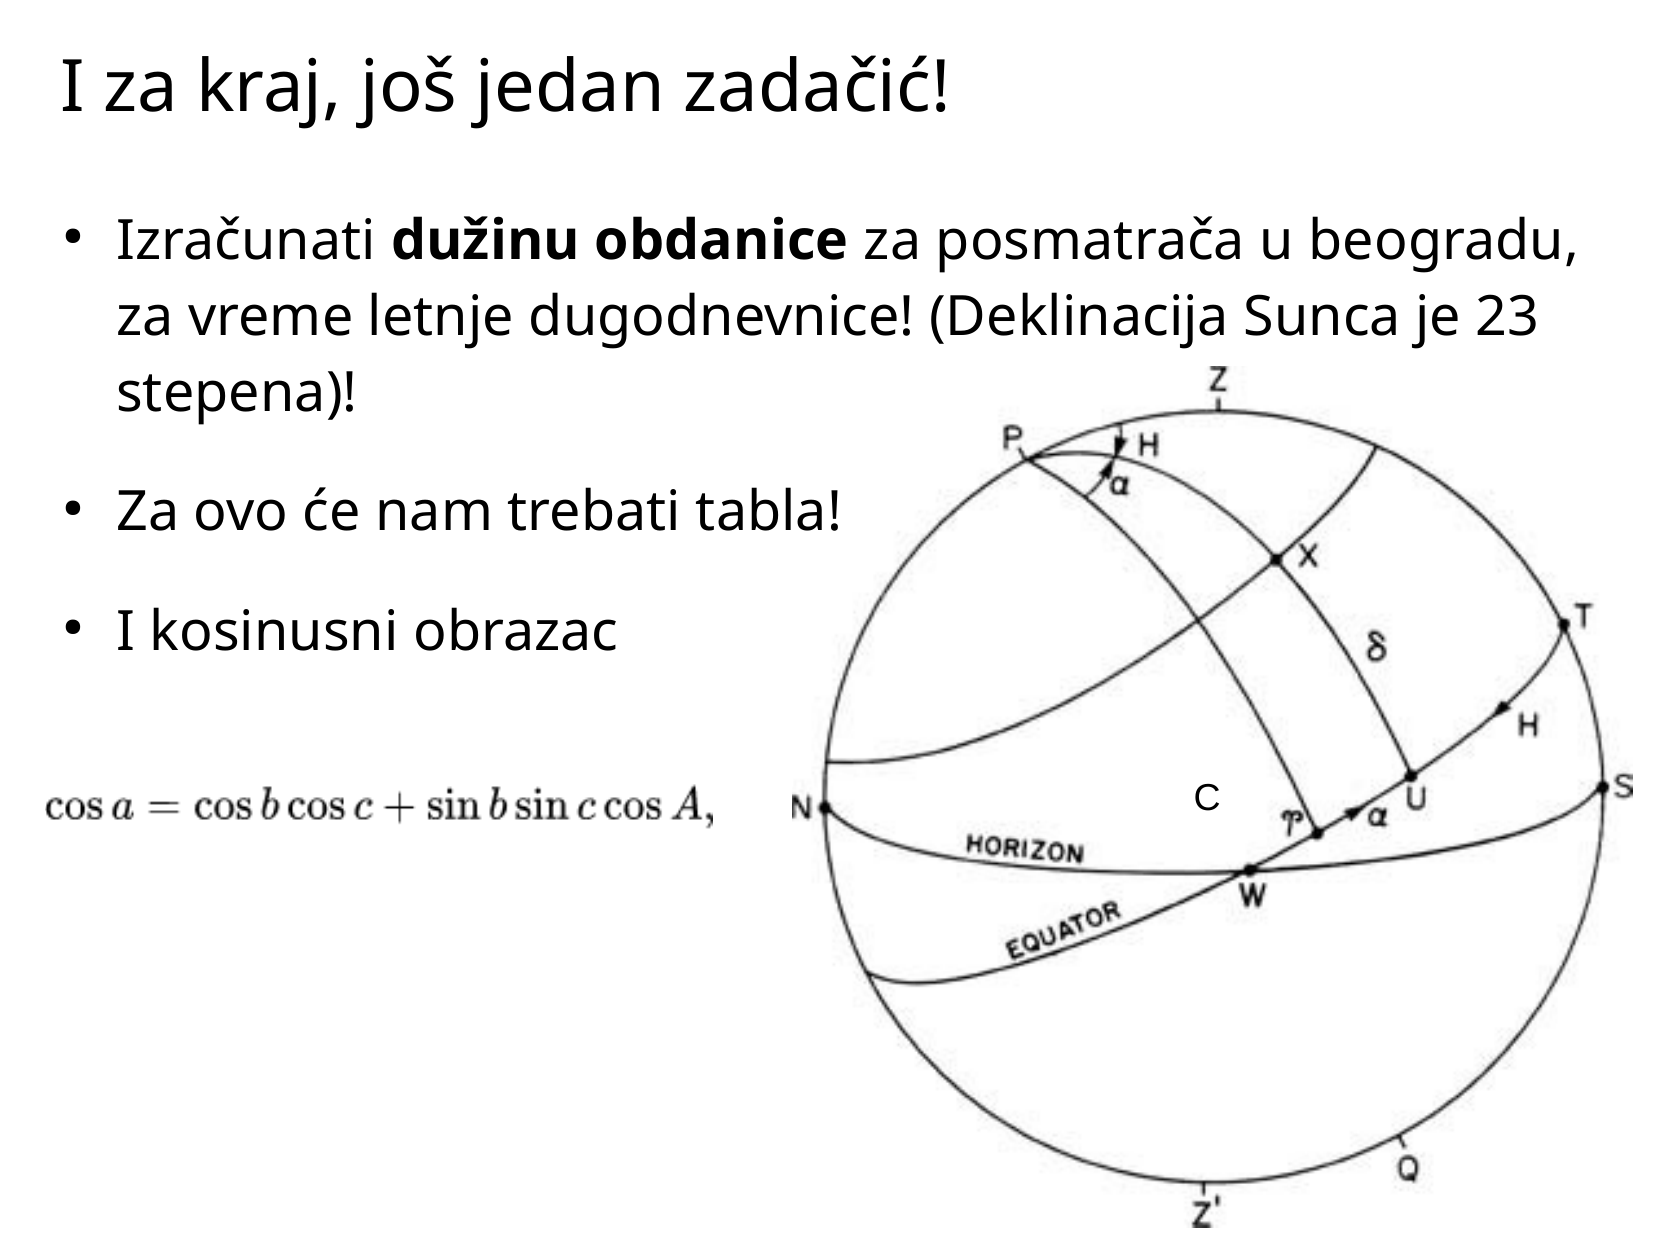

# I za kraj, još jedan zadačić!
Izračunati dužinu obdanice za posmatrača u beogradu, za vreme letnje dugodnevnice! (Deklinacija Sunca je 23 stepena)!
Za ovo će nam trebati tabla!
I kosinusni obrazac
C